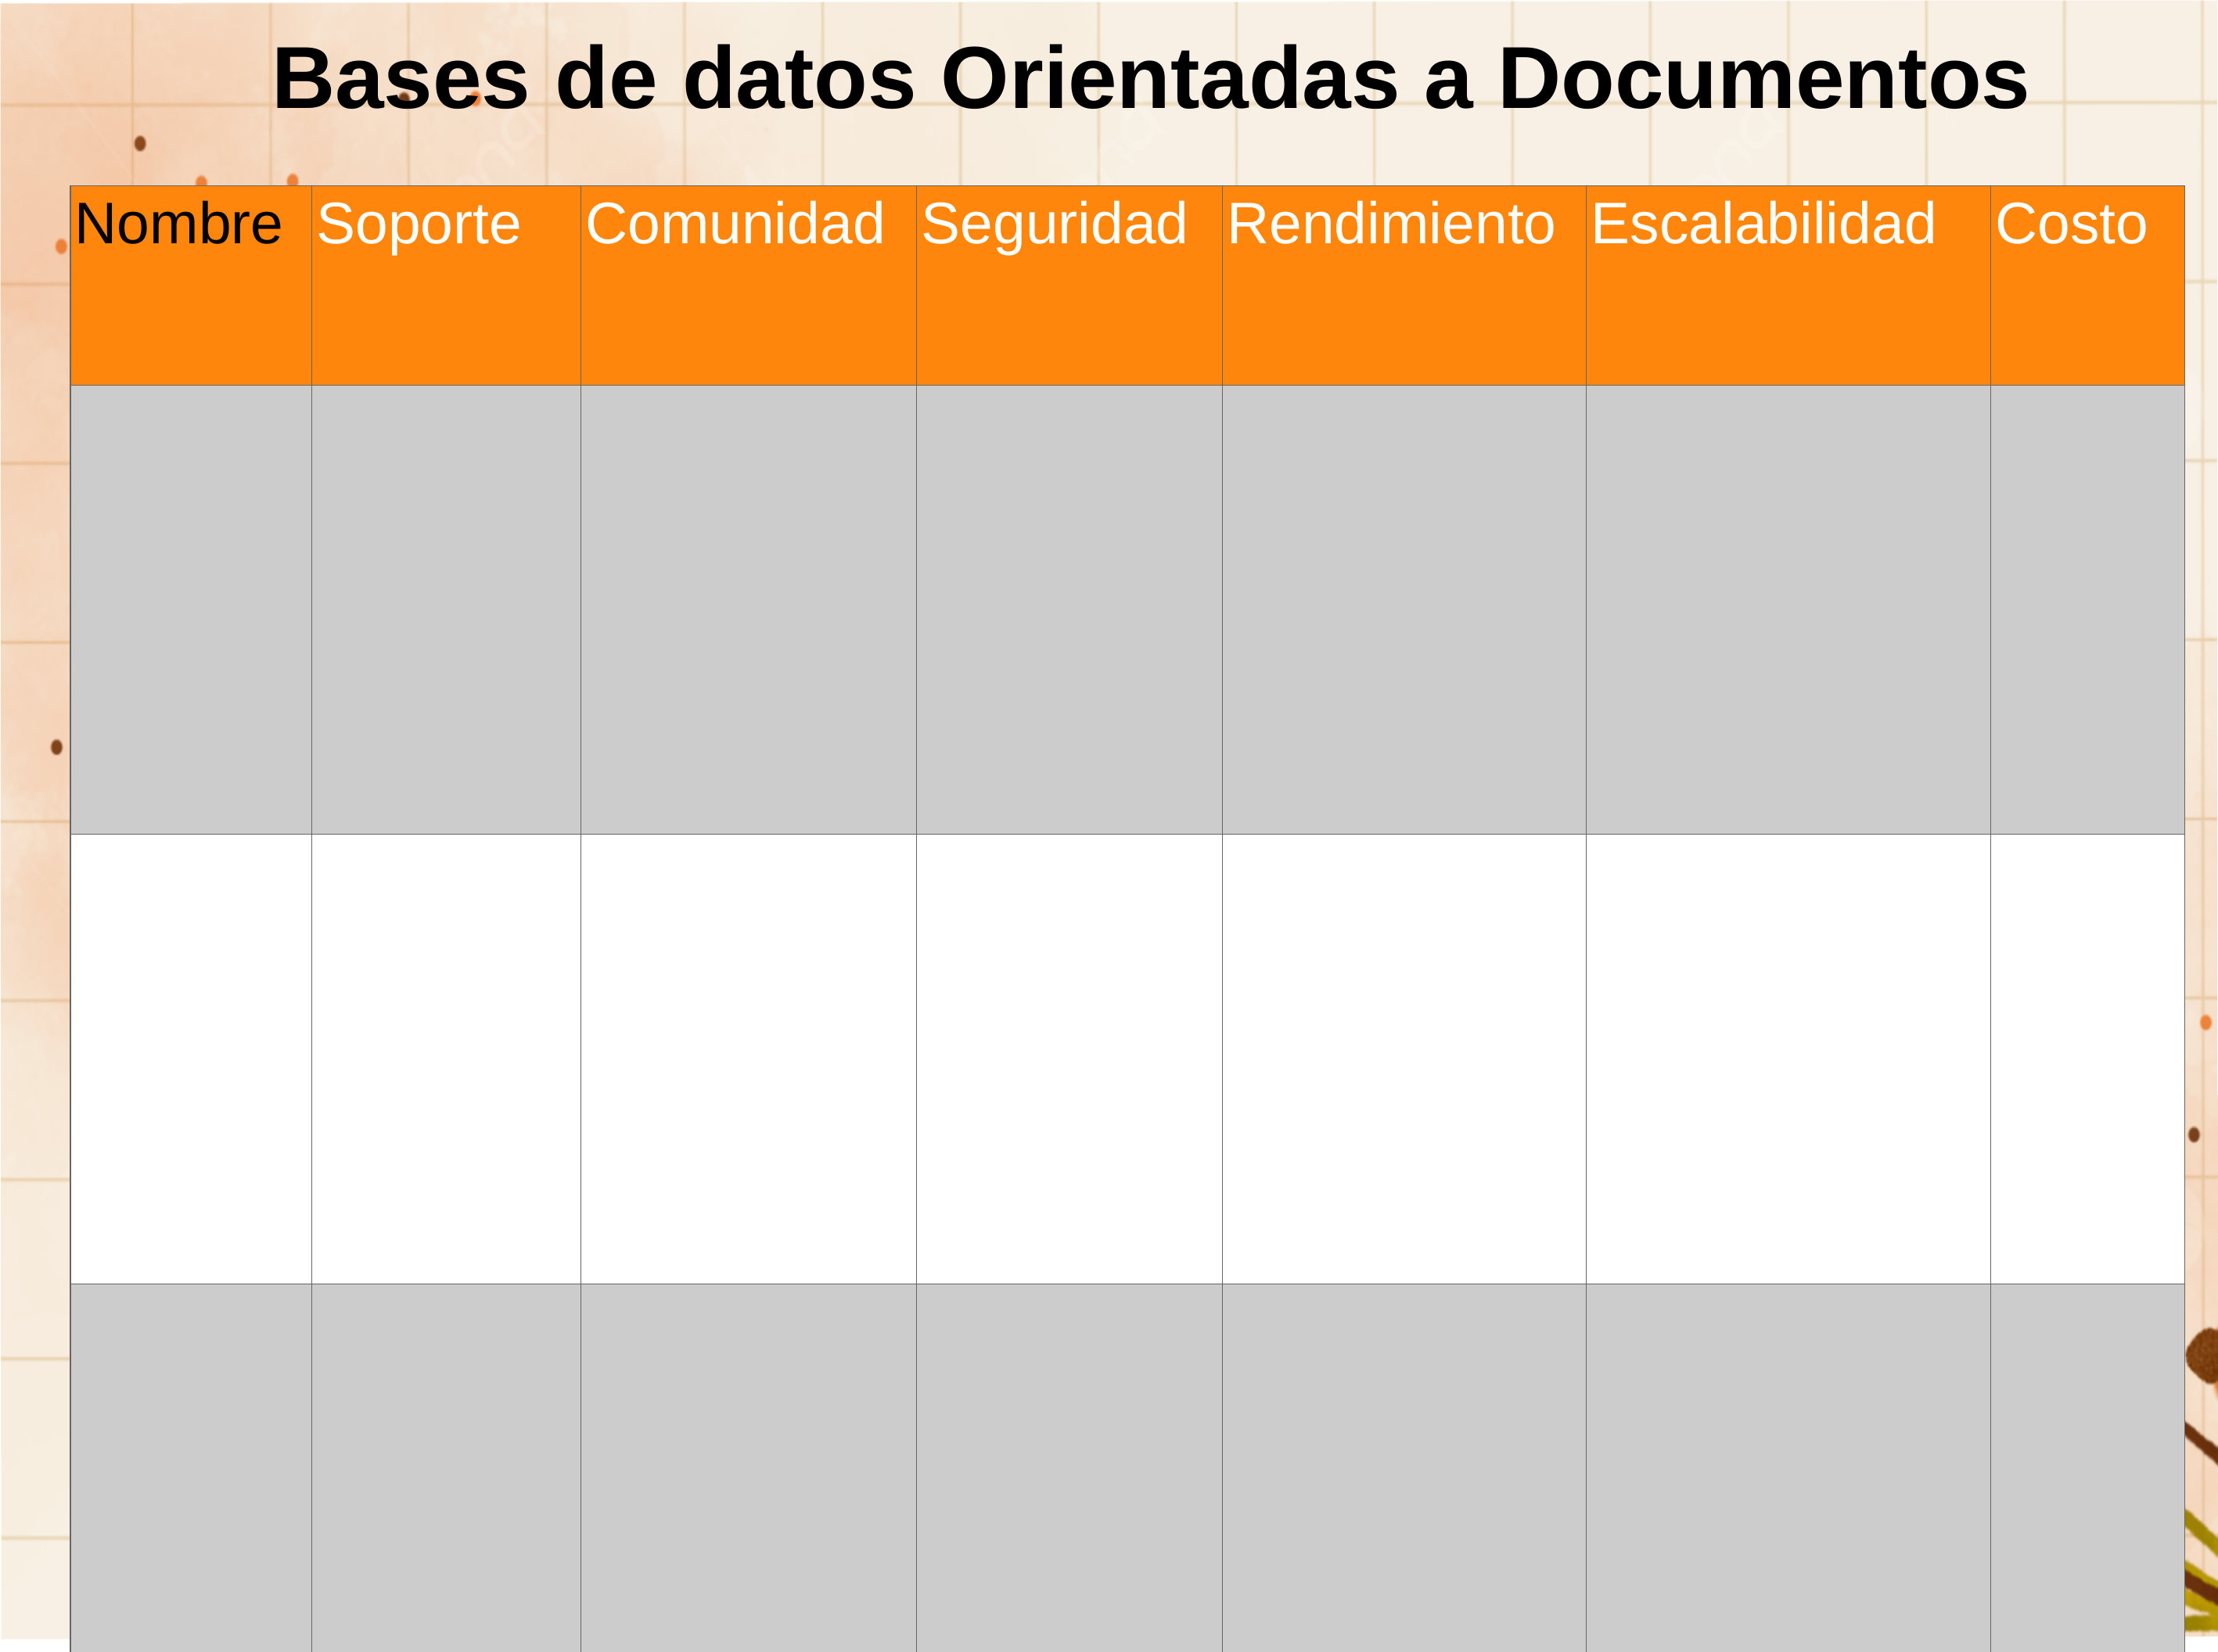

Bases de datos Orientadas a Documentos
| Nombre | Soporte | Comunidad | Seguridad | Rendimiento | Escalabilidad | Costo |
| --- | --- | --- | --- | --- | --- | --- |
| | | | | | | |
| | | | | | | |
| | | | | | | |